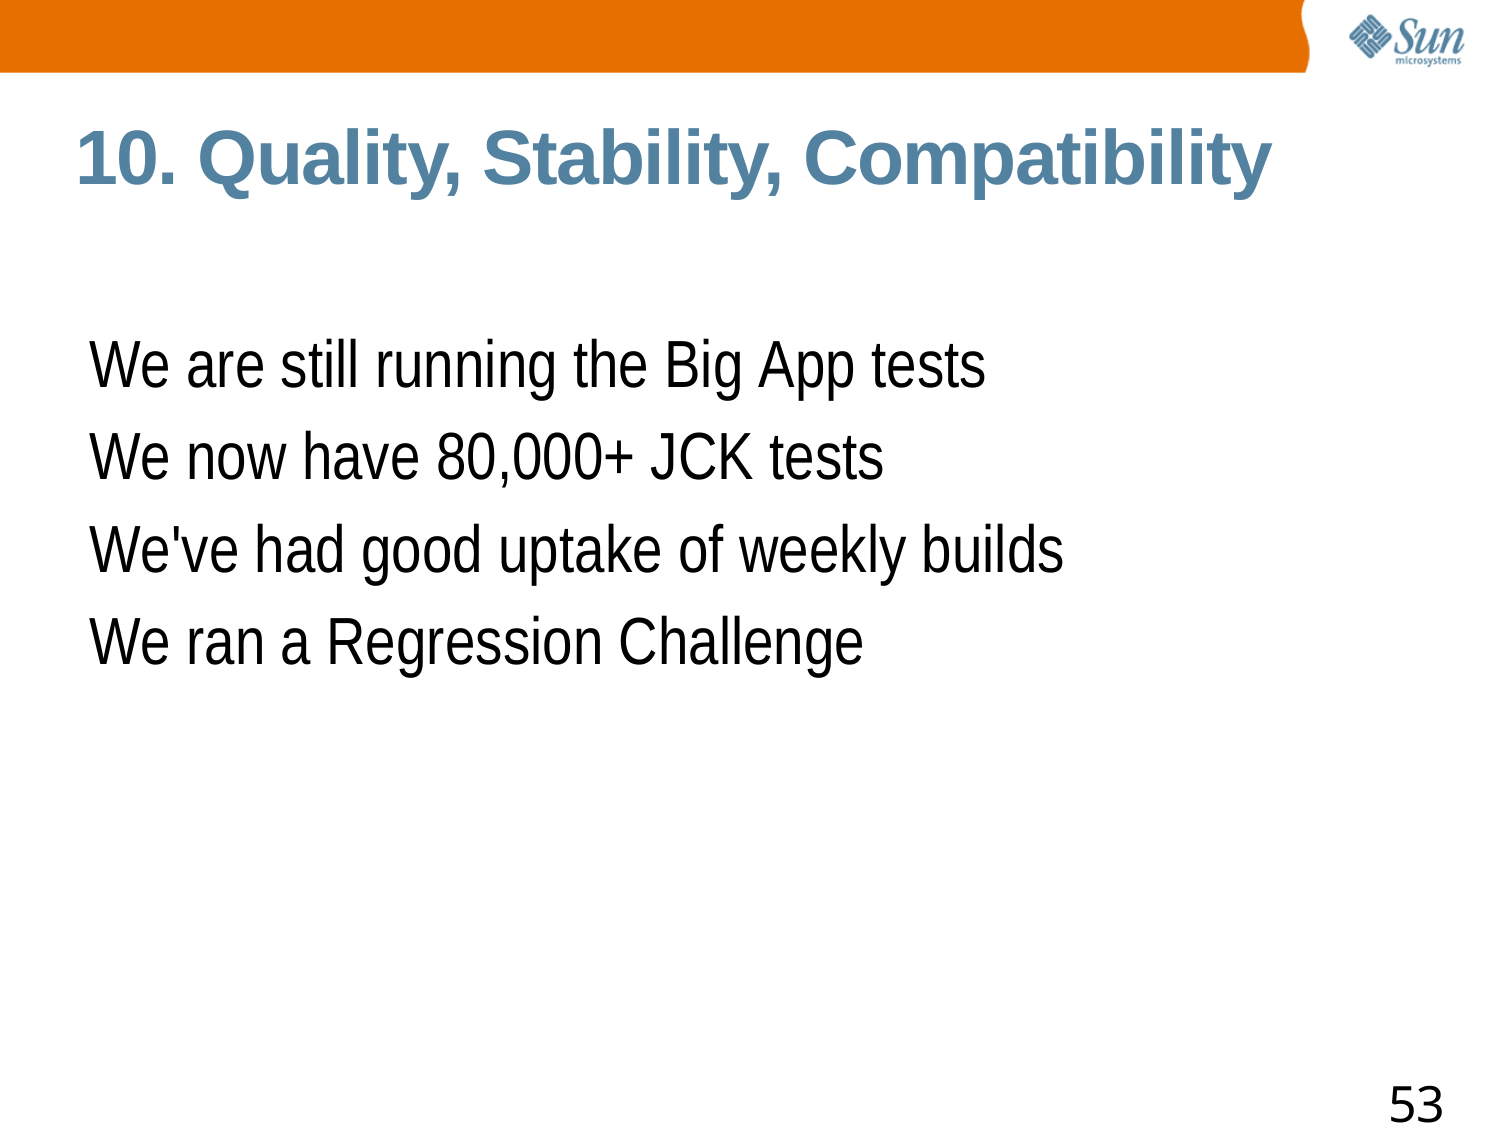

# 10. Quality, Stability, Compatibility
We are still running the Big App tests
We now have 80,000+ JCK tests
We've had good uptake of weekly builds
We ran a Regression Challenge